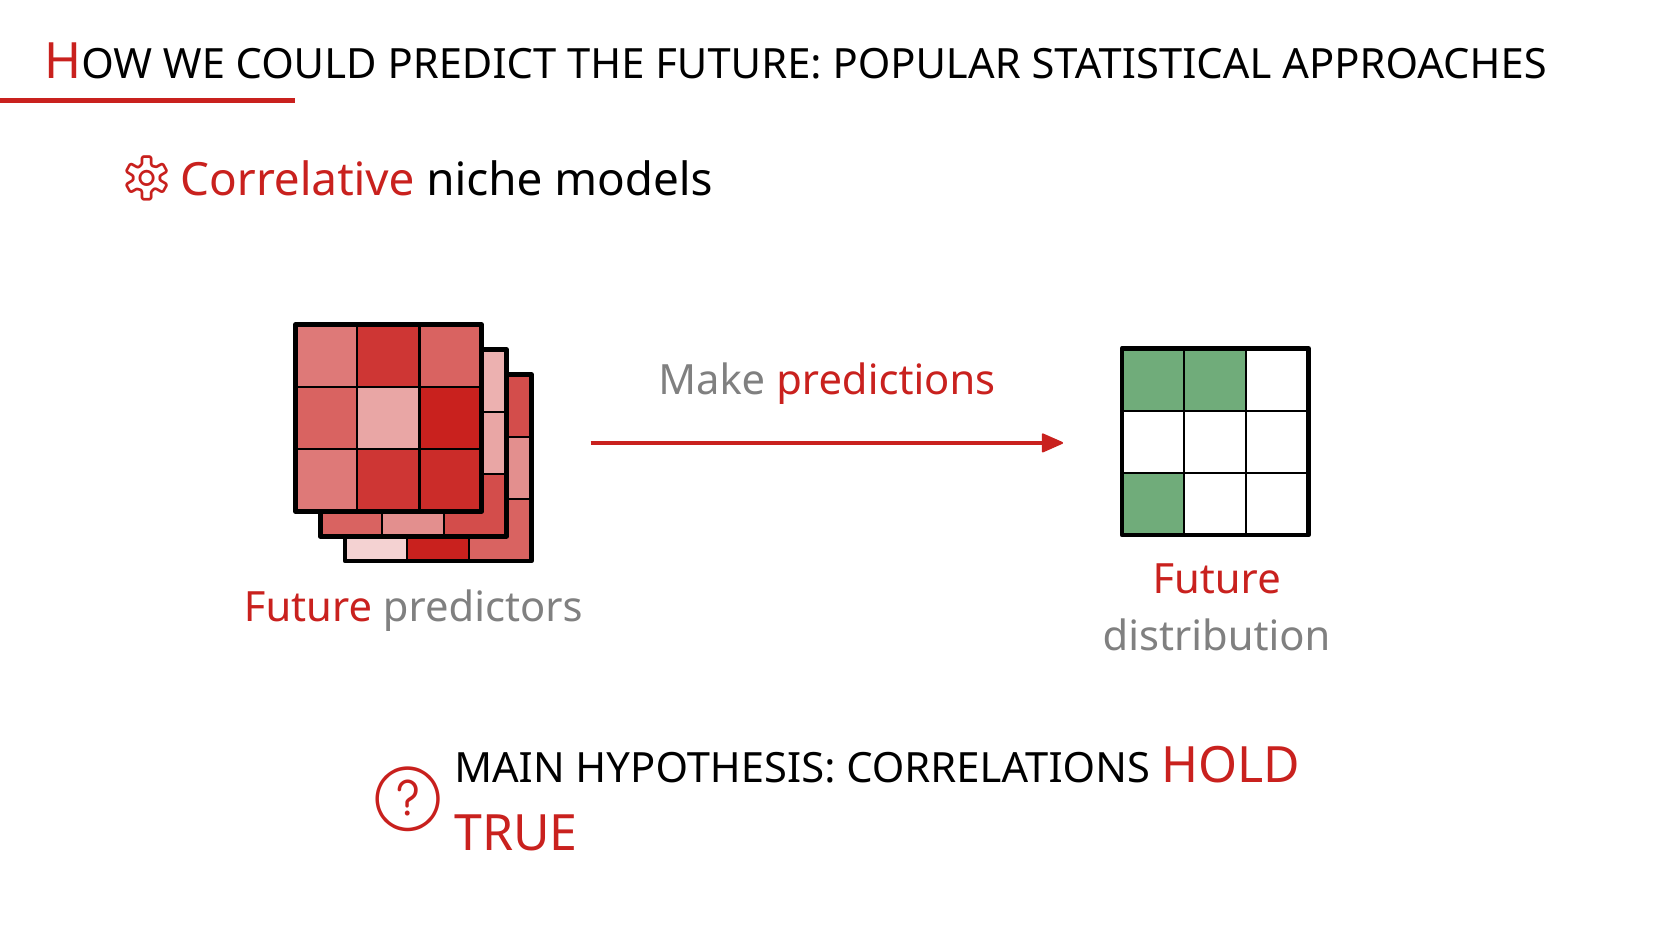

HOW WE COULD PREDICT THE FUTURE: POPULAR STATISTICAL APPROACHES
Correlative niche models
Make predictions
Future distribution
Future predictors
MAIN HYPOTHESIS: CORRELATIONS HOLD TRUE